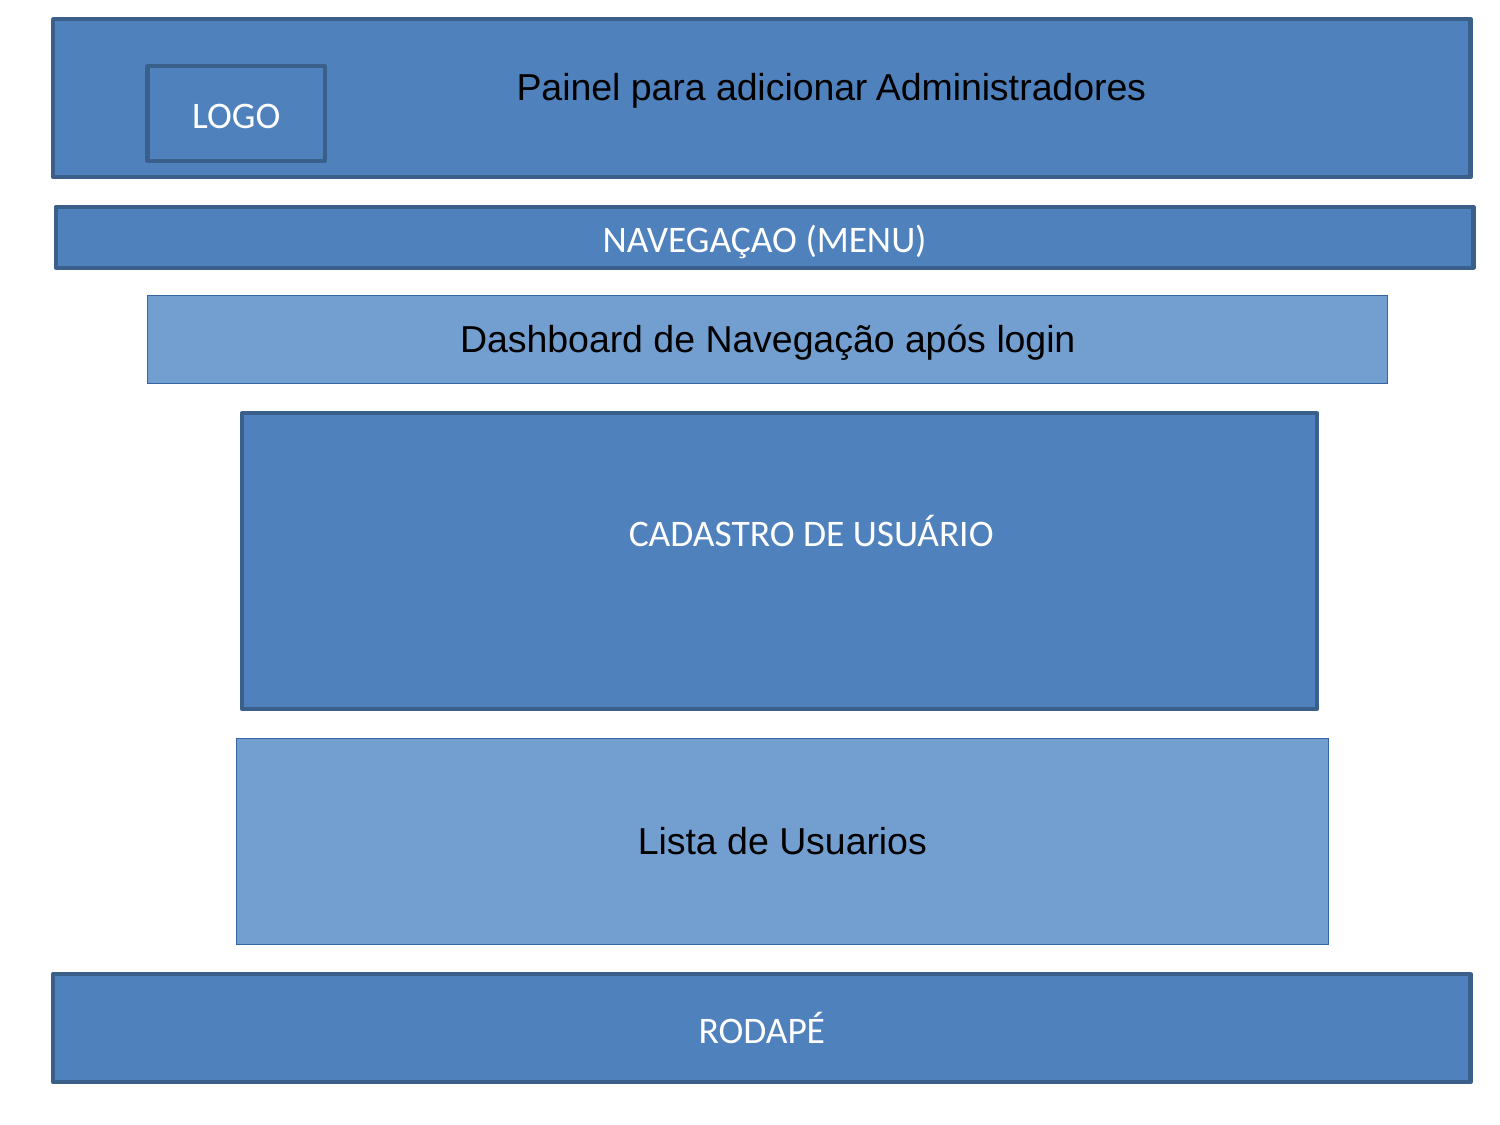

Painel para adicionar Administradores
LOGO
NAVEGAÇAO (MENU)
Dashboard de Navegação após login
CADASTRO DE USUÁRIO
Lista de Usuarios
RODAPÉ